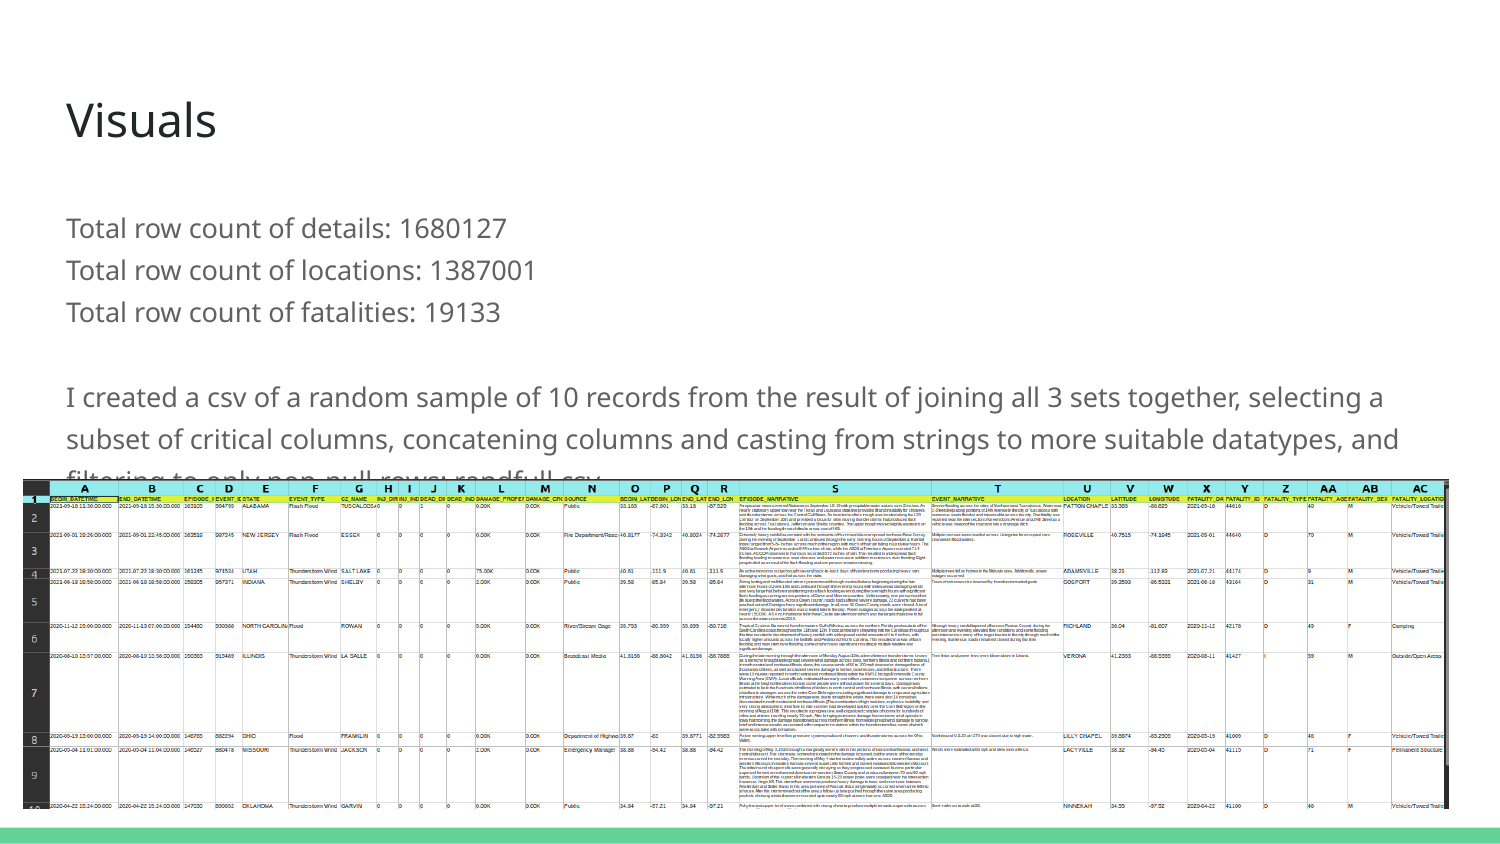

# Visuals
Total row count of details: 1680127
Total row count of locations: 1387001
Total row count of fatalities: 19133
I created a csv of a random sample of 10 records from the result of joining all 3 sets together, selecting a subset of critical columns, concatening columns and casting from strings to more suitable datatypes, and filtering to only non-null rows: randfull.csv